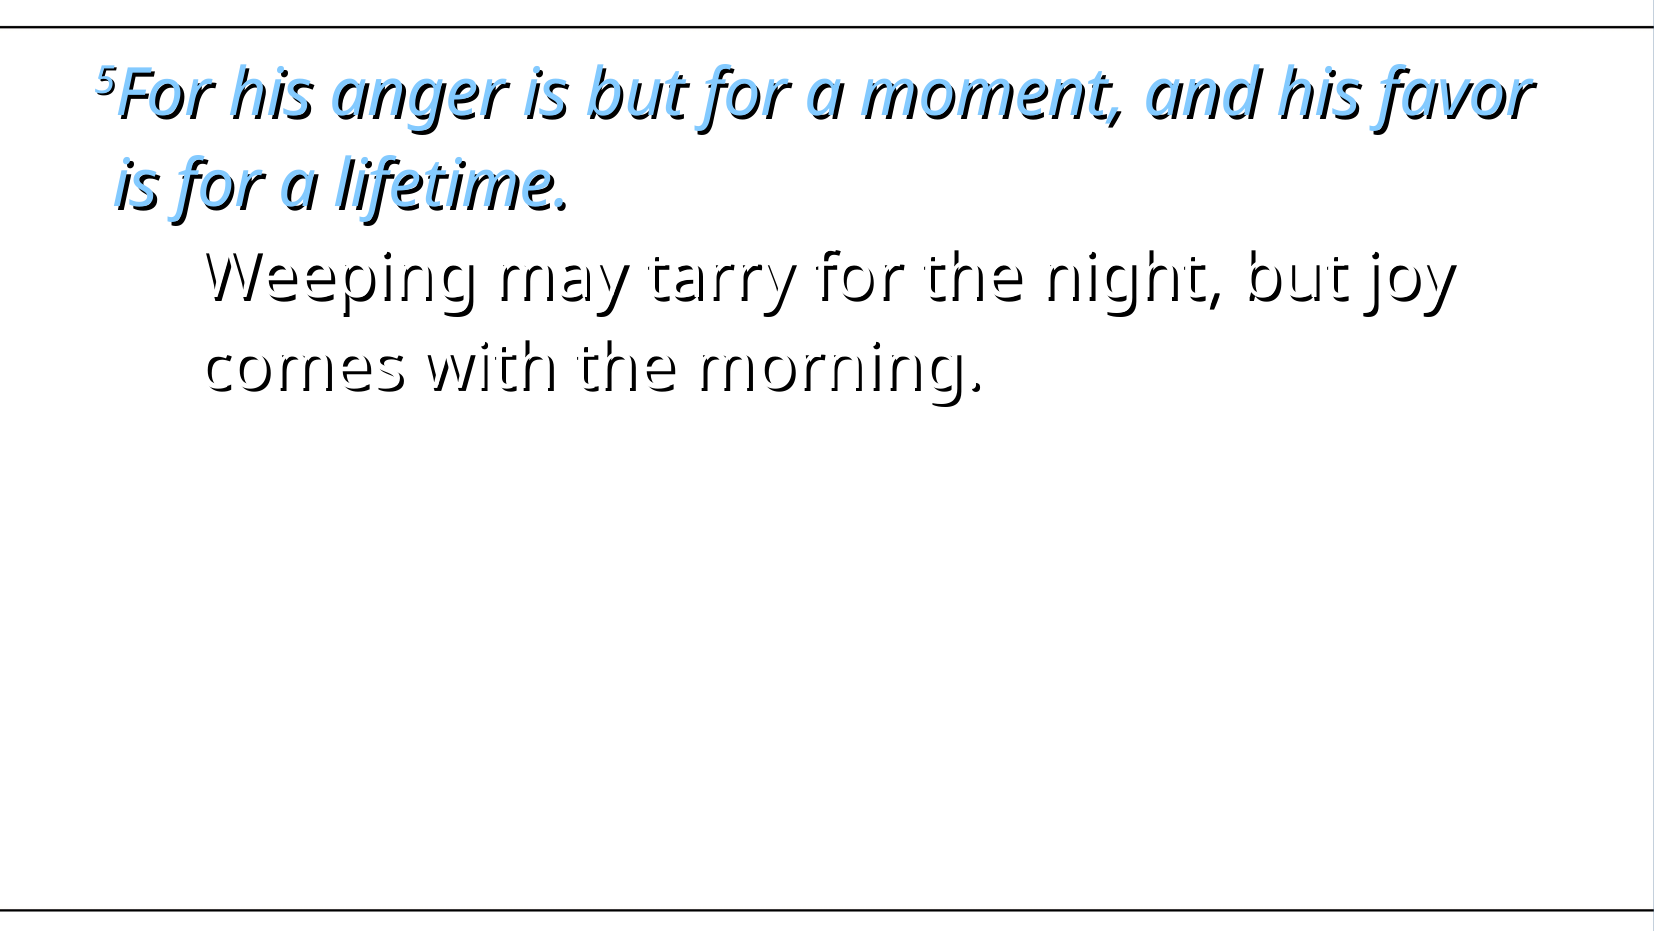

5For his anger is but for a moment, and his favor is for a lifetime.
 Weeping may tarry for the night, but joy
 comes with the morning.